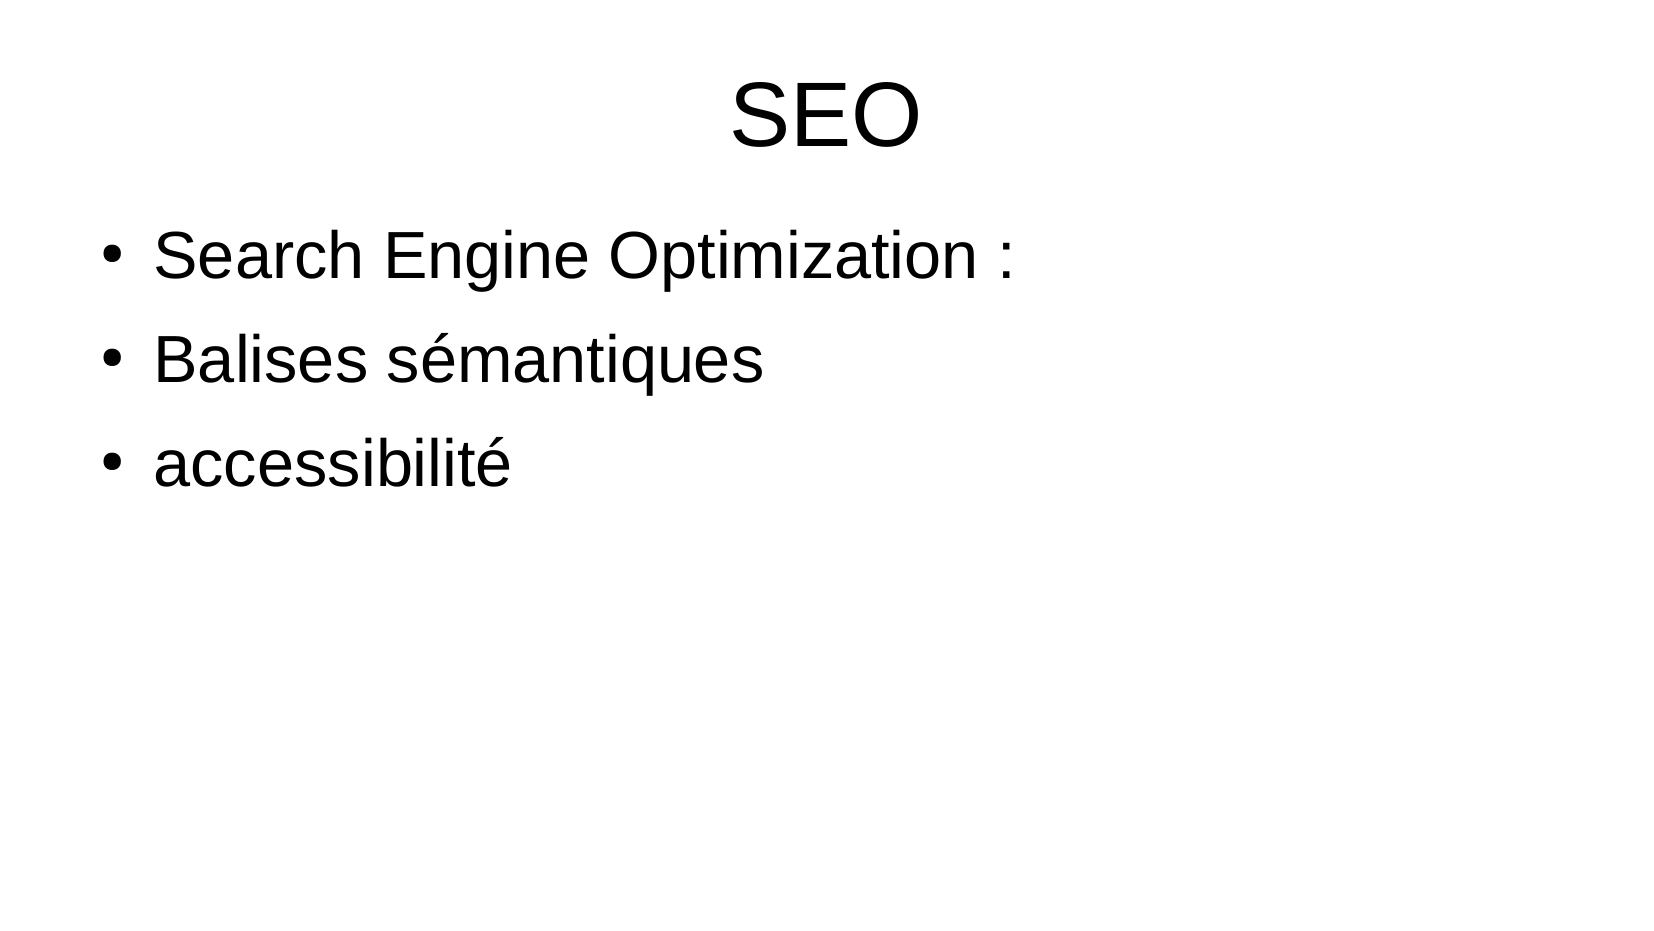

# SEO
Search Engine Optimization :
Balises sémantiques
accessibilité